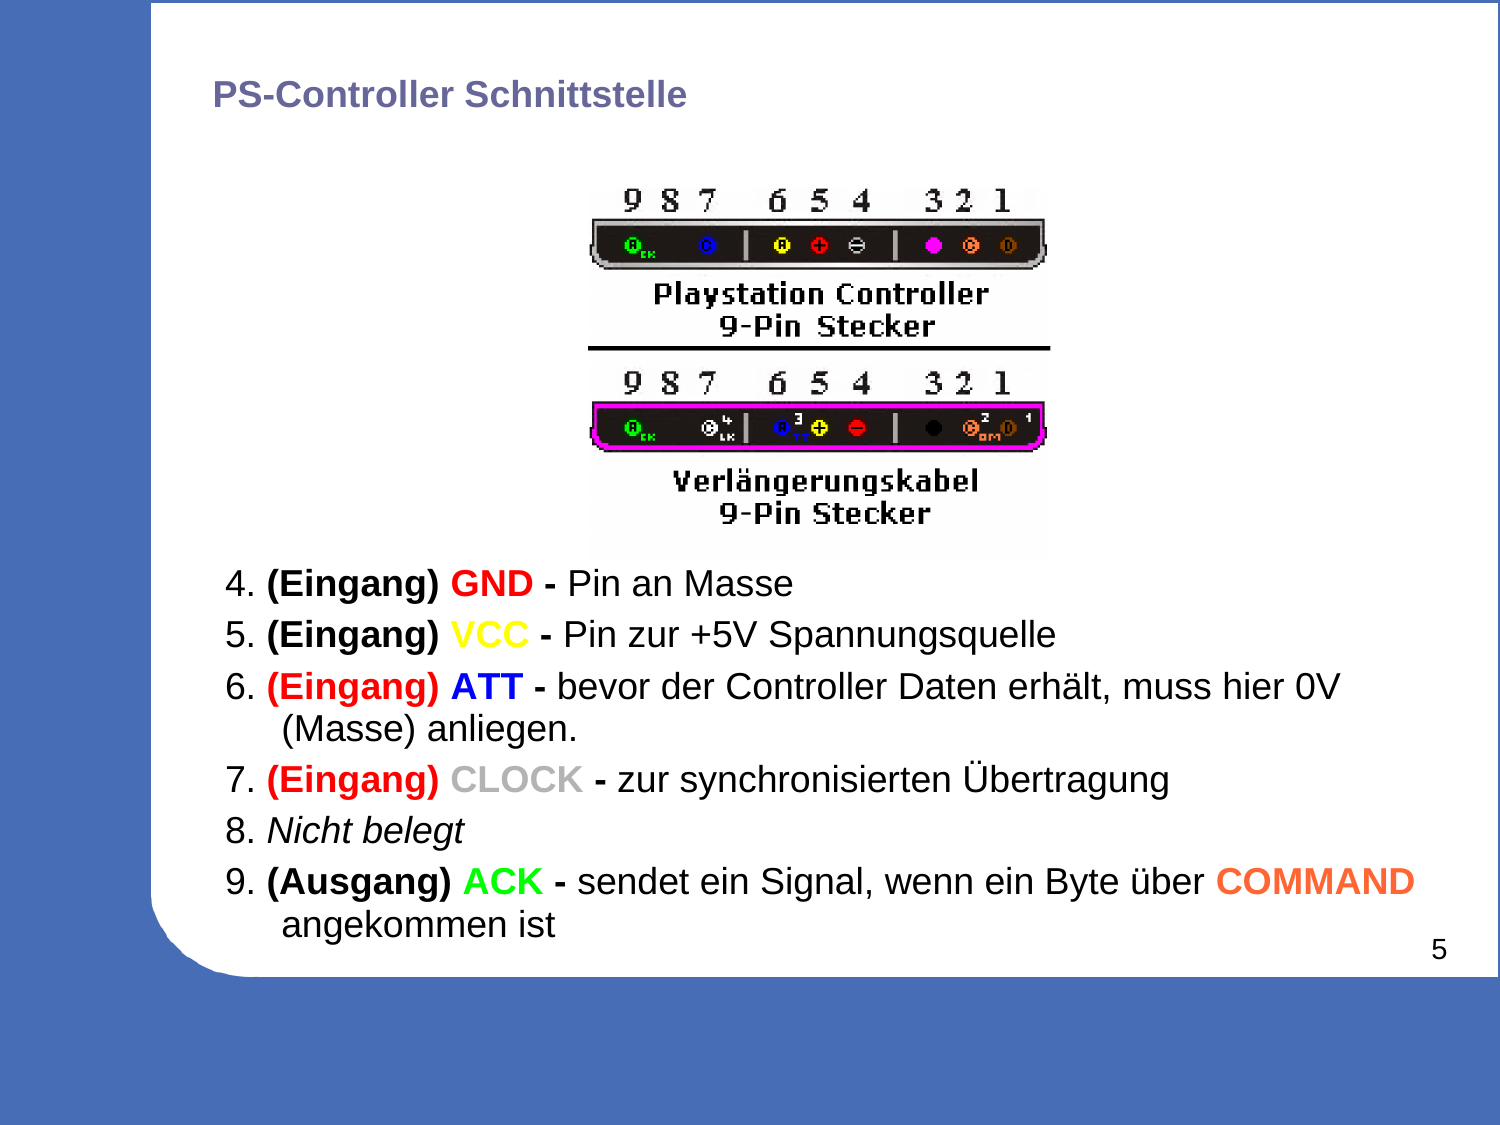

# PS-Controller Schnittstelle
4. (Eingang) GND - Pin an Masse
5. (Eingang) VCC - Pin zur +5V Spannungsquelle
6. (Eingang) ATT - bevor der Controller Daten erhält, muss hier 0V (Masse) anliegen.
7. (Eingang) CLOCK - zur synchronisierten Übertragung
8. Nicht belegt
9. (Ausgang) ACK - sendet ein Signal, wenn ein Byte über COMMAND angekommen ist
5